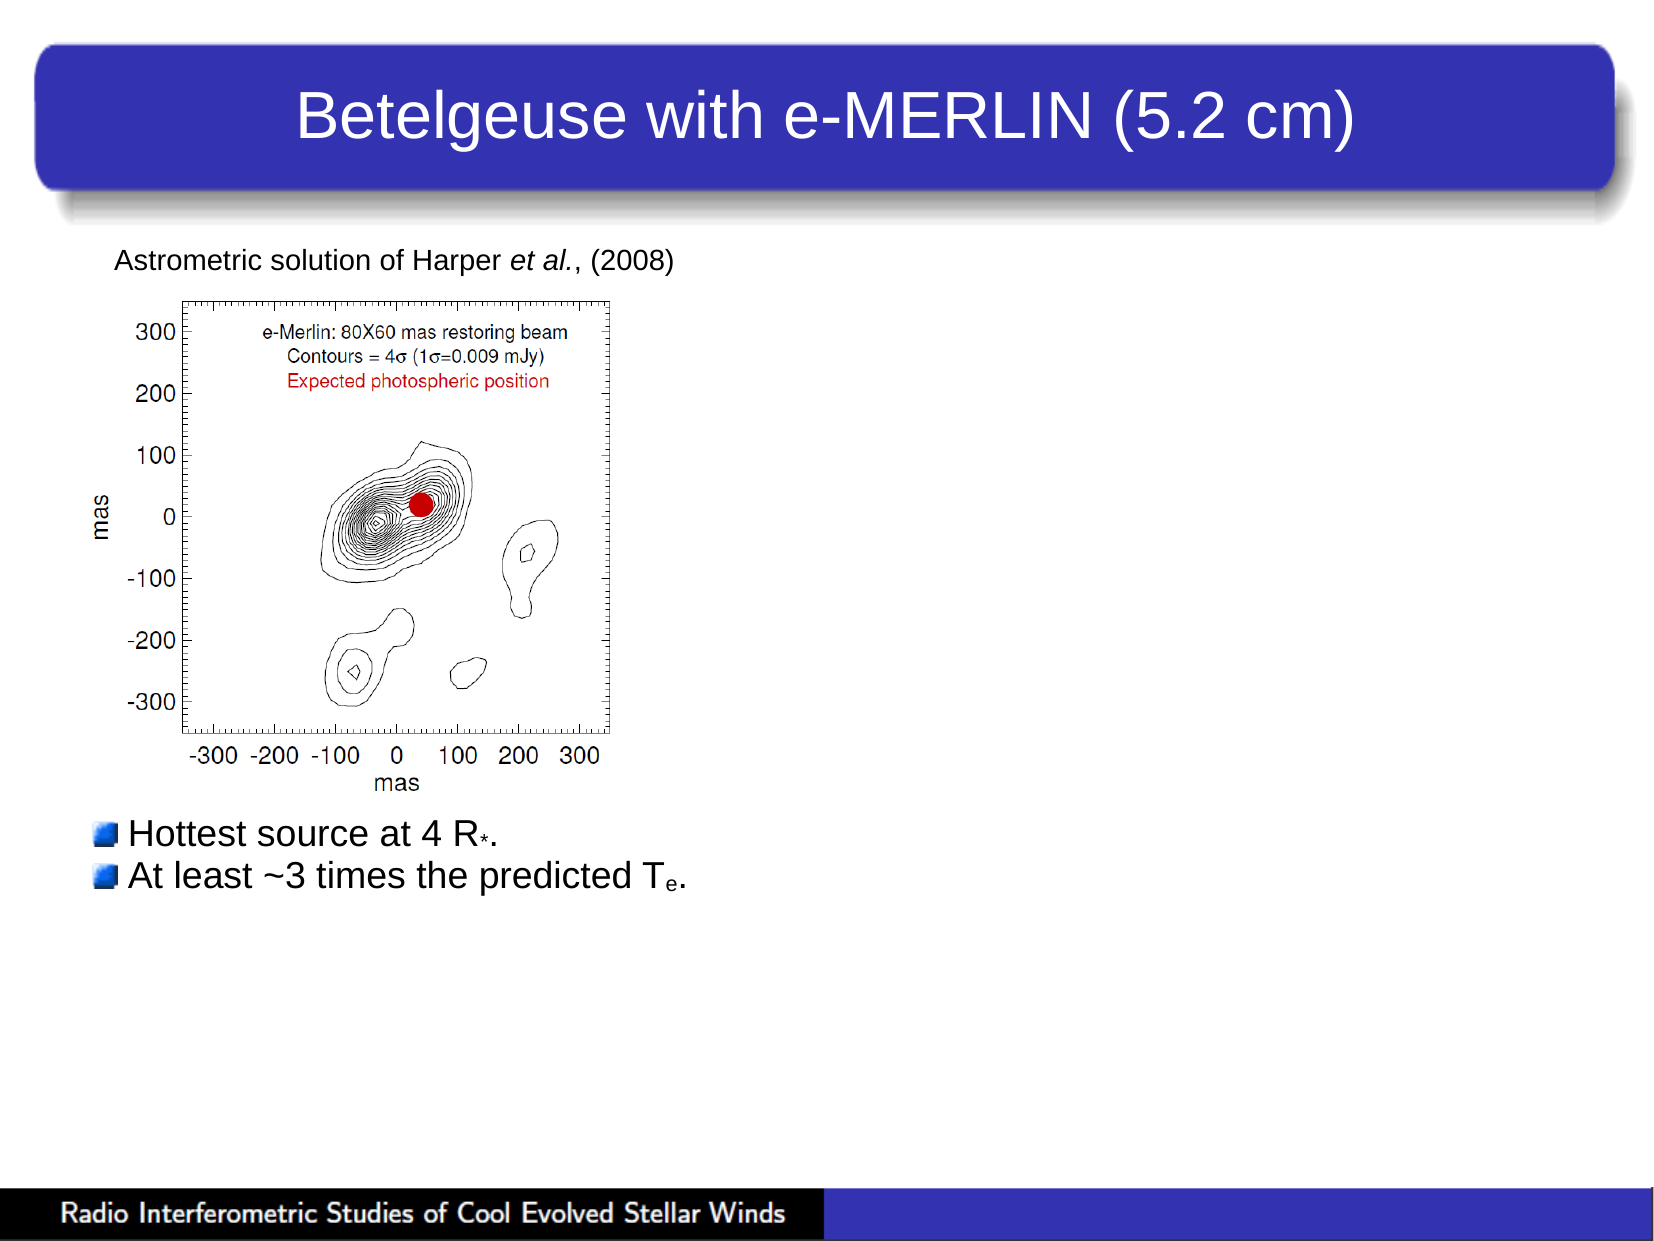

Betelgeuse with e-MERLIN (5.2 cm)
Astrometric solution of Harper et al., (2008)
 Hottest source at 4 R*.
 At least ~3 times the predicted Te.